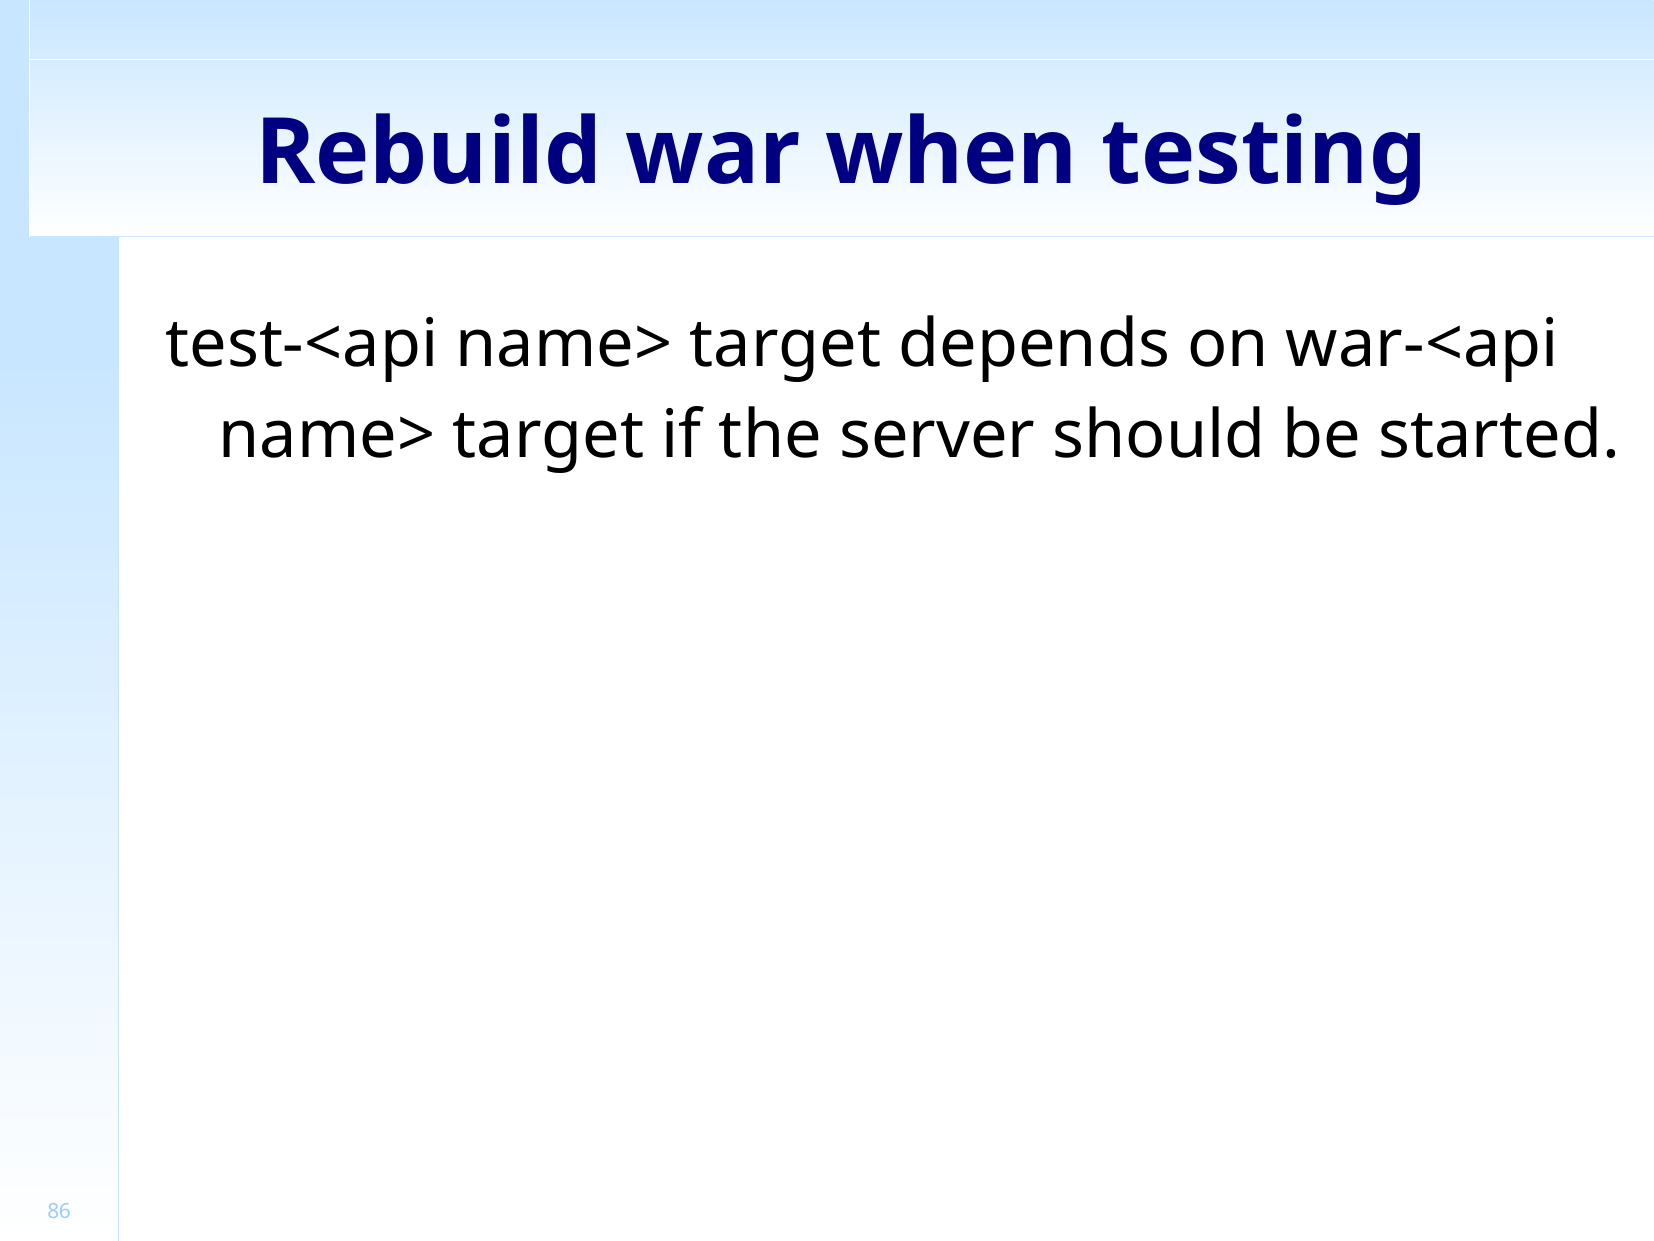

# Rebuild war when testing
test-<api name> target depends on war-<api name> target if the server should be started.